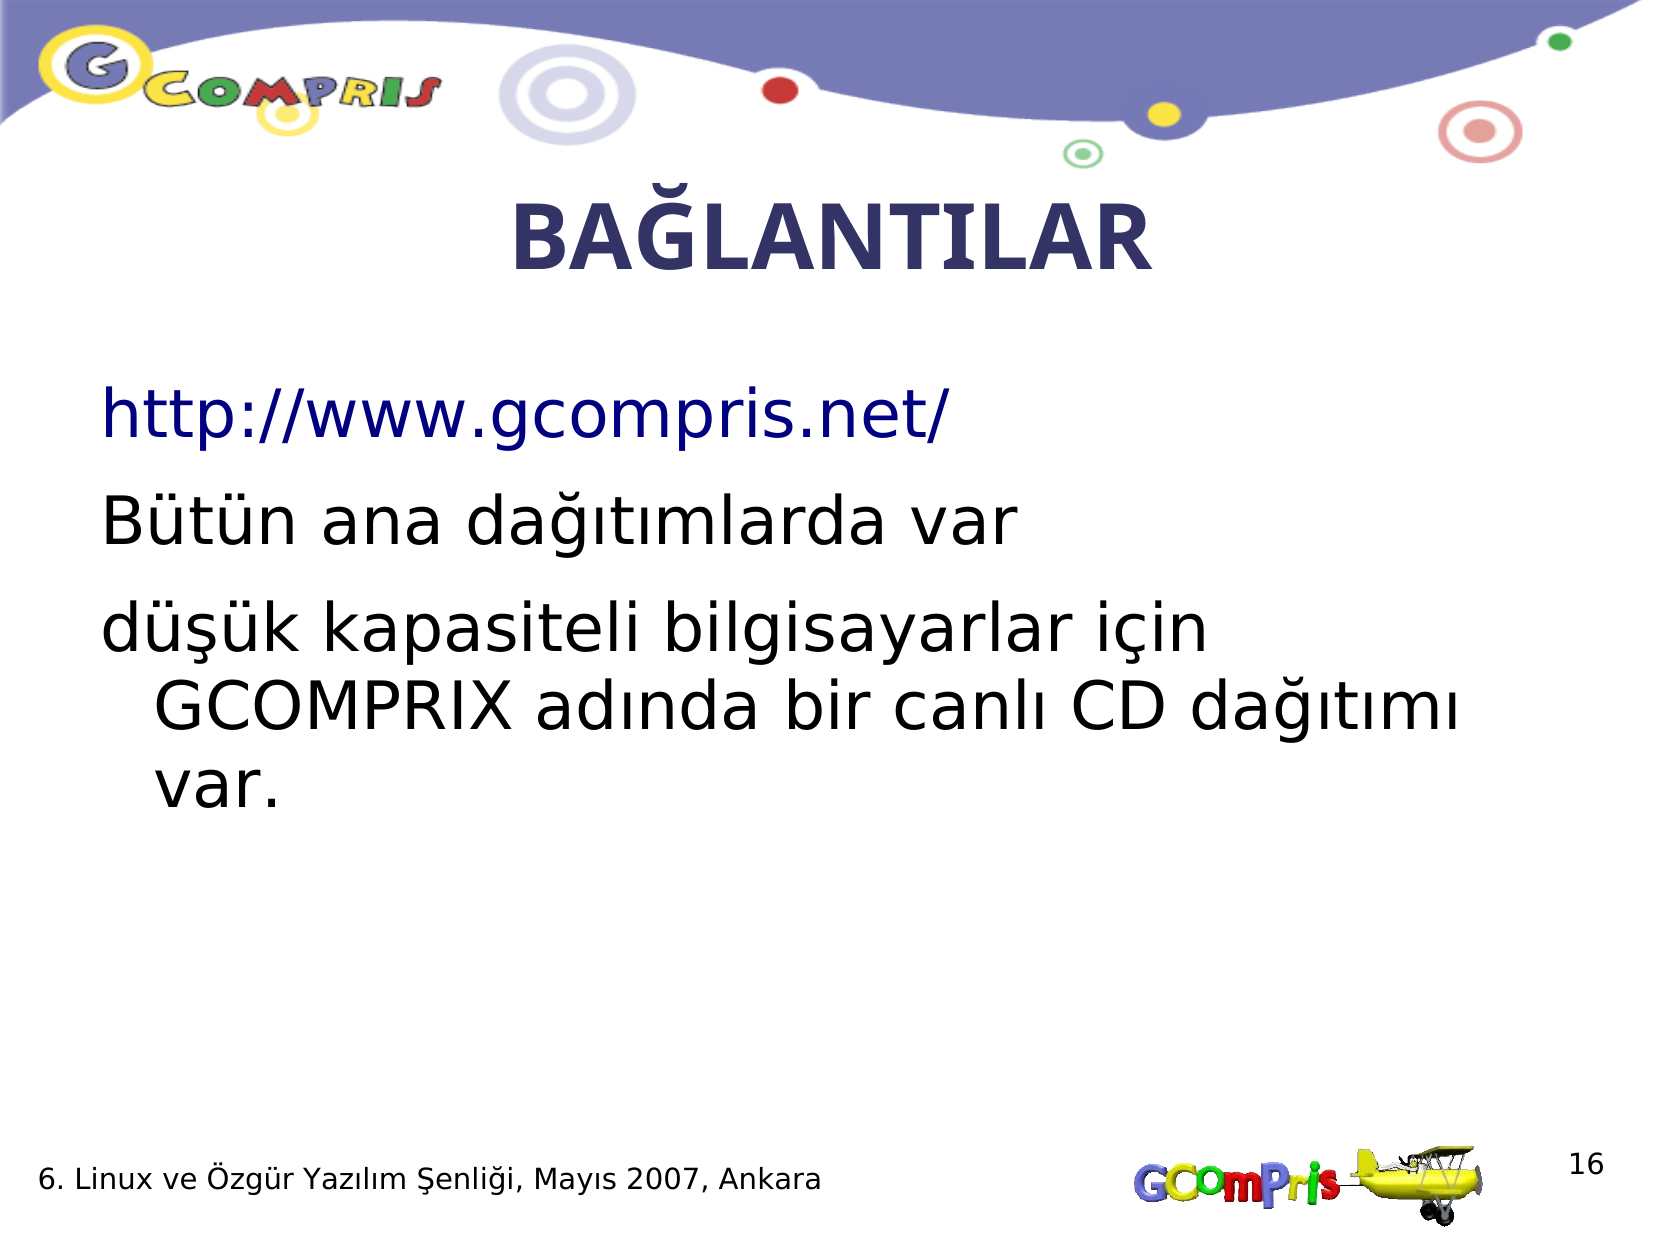

# BAĞLANTILAR
http://www.gcompris.net/
Bütün ana dağıtımlarda var
düşük kapasiteli bilgisayarlar için GCOMPRIX adında bir canlı CD dağıtımı var.